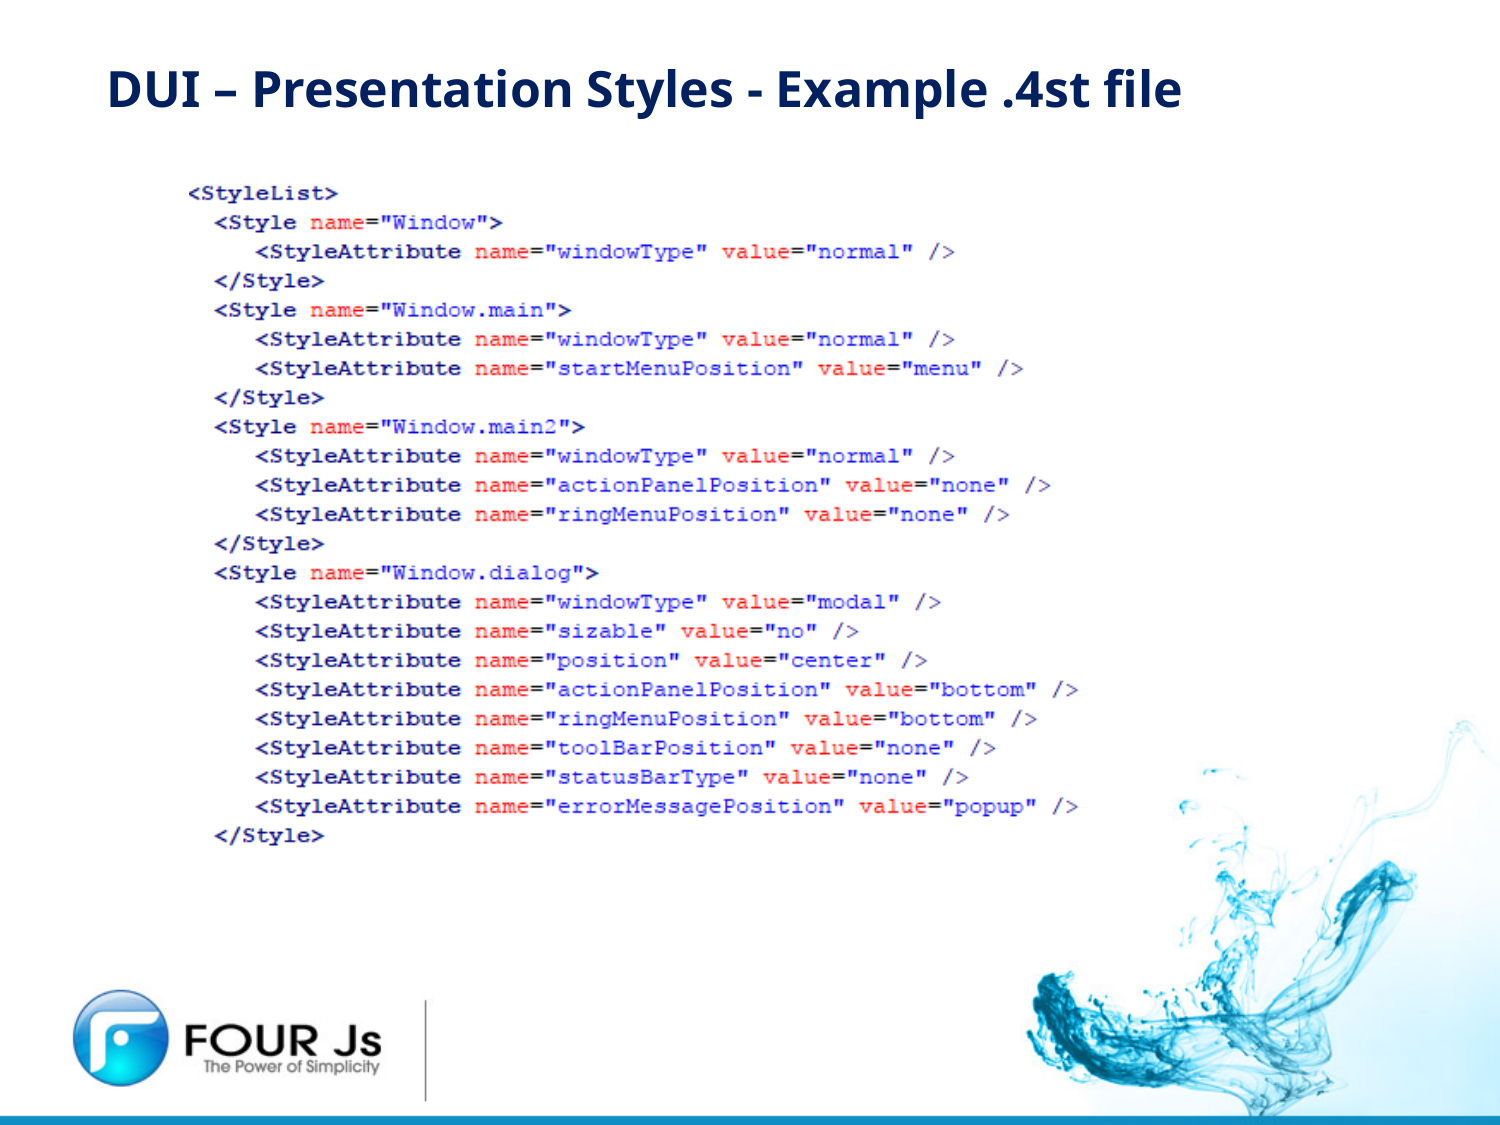

# DUI – Presentation Styles - Example .4st file